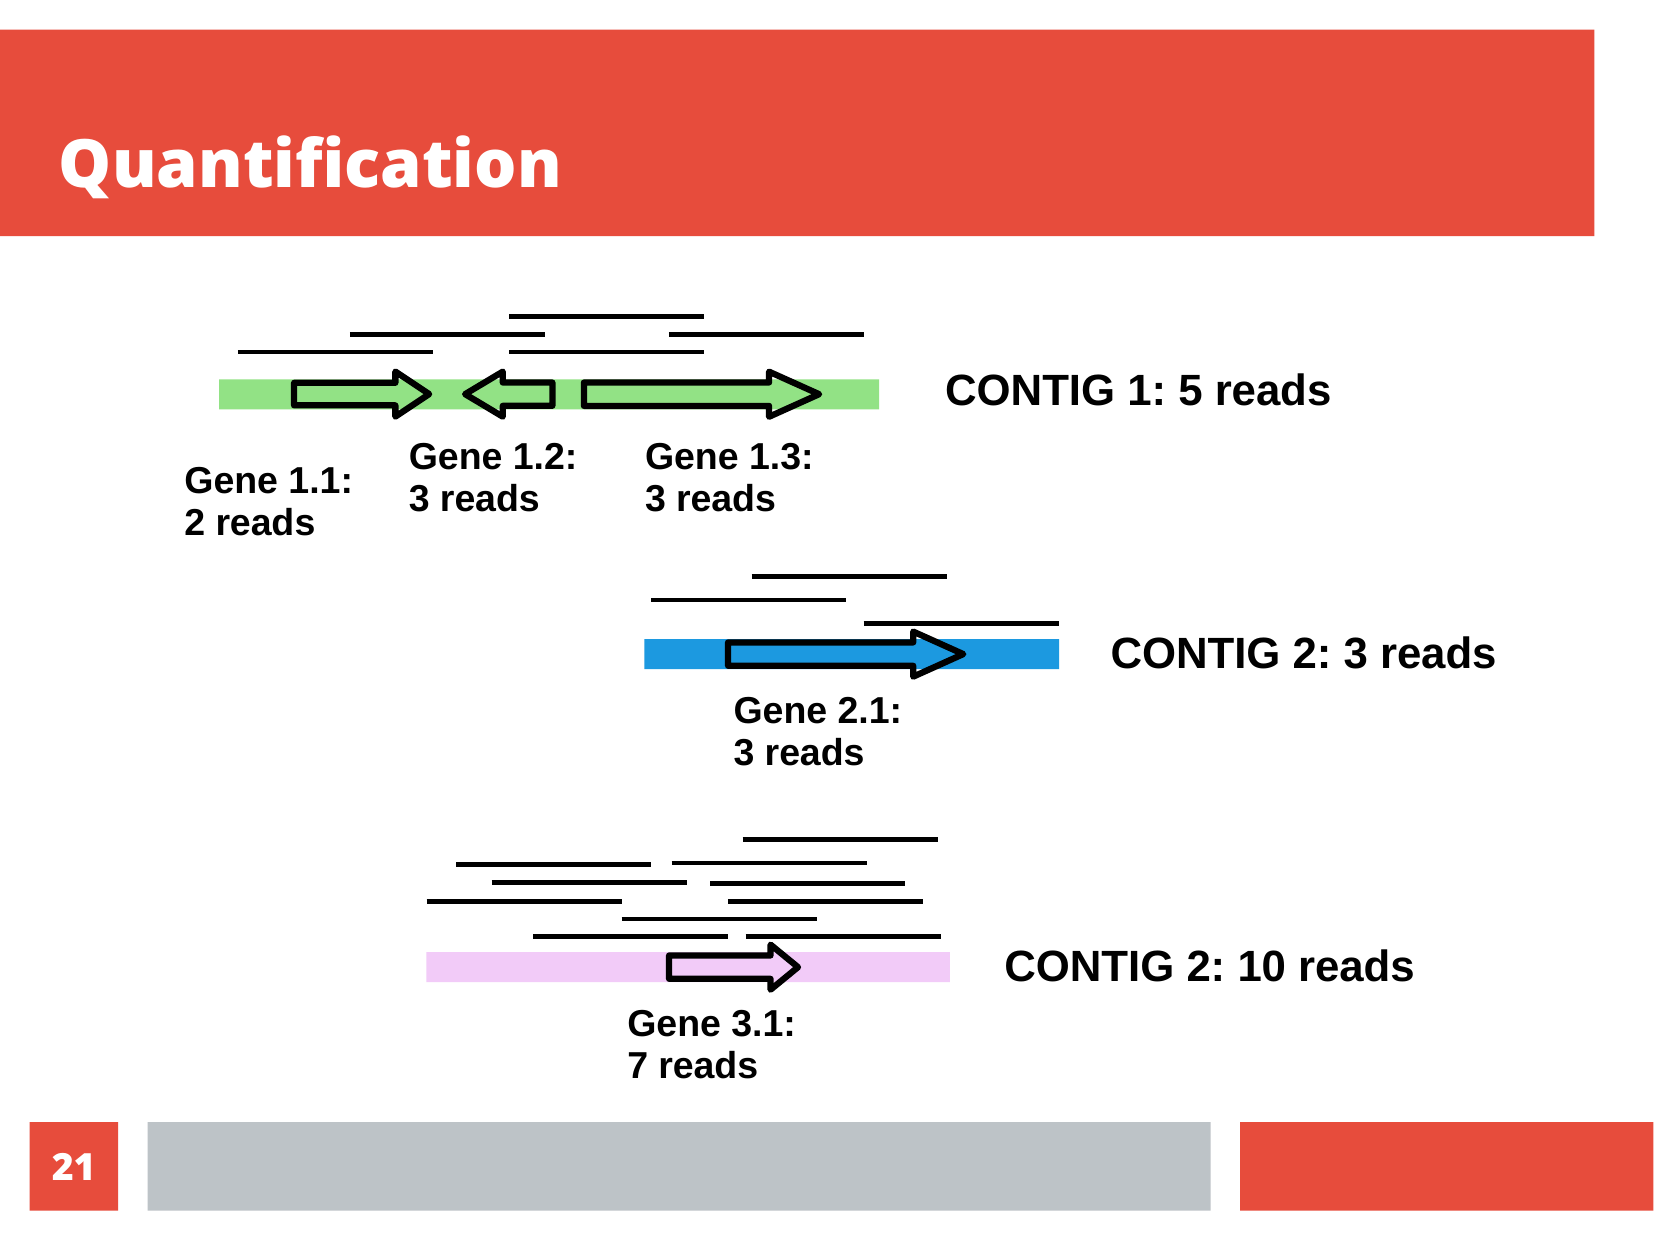

# Quantification
CONTIG 1: 5 reads
Gene 1.2:
3 reads
Gene 1.3:
3 reads
Gene 1.1:
2 reads
CONTIG 2: 3 reads
Gene 2.1:
3 reads
CONTIG 2: 10 reads
Gene 3.1:
7 reads
21